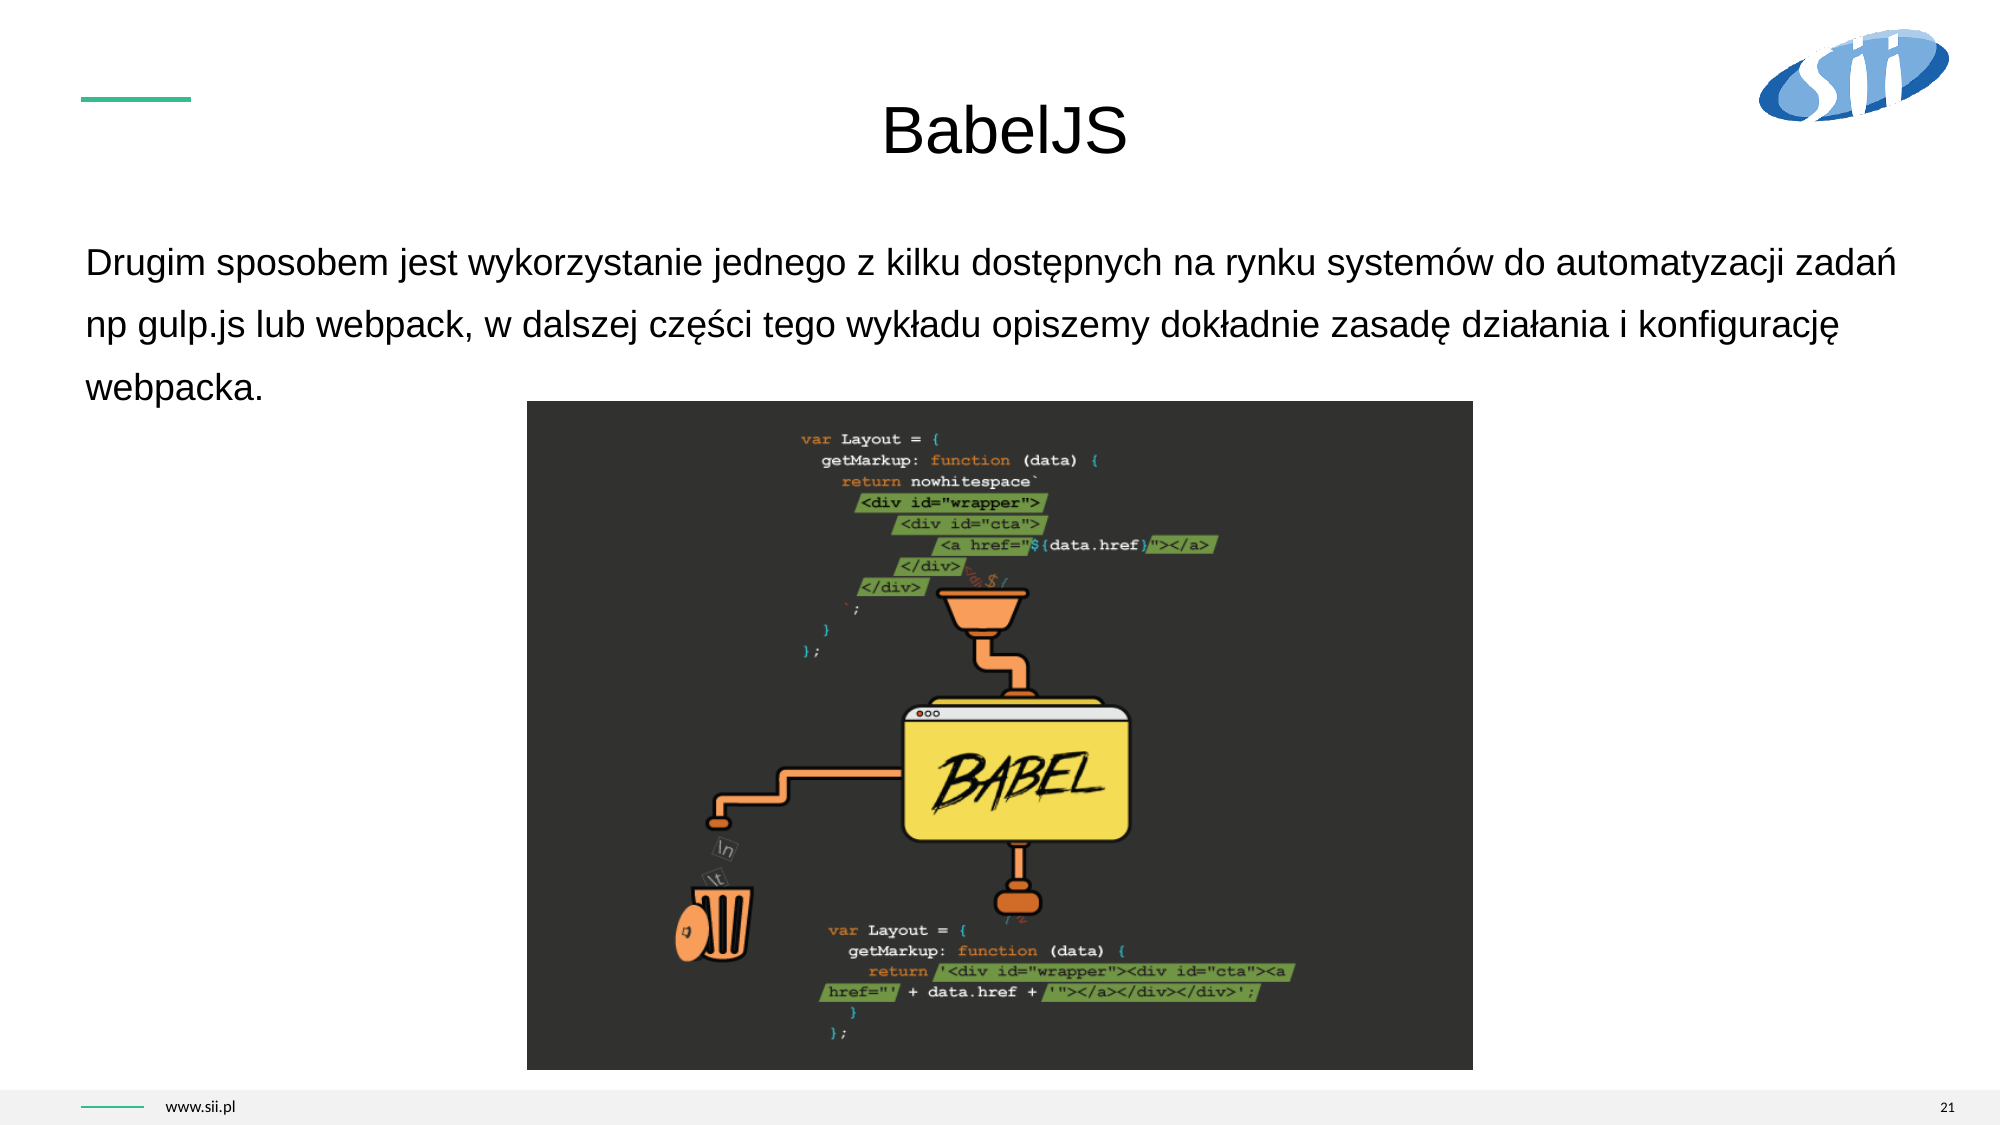

#
BabelJS
Drugim sposobem jest wykorzystanie jednego z kilku dostępnych na rynku systemów do automatyzacji zadań np gulp.js lub webpack, w dalszej części tego wykładu opiszemy dokładnie zasadę działania i konfigurację webpacka.